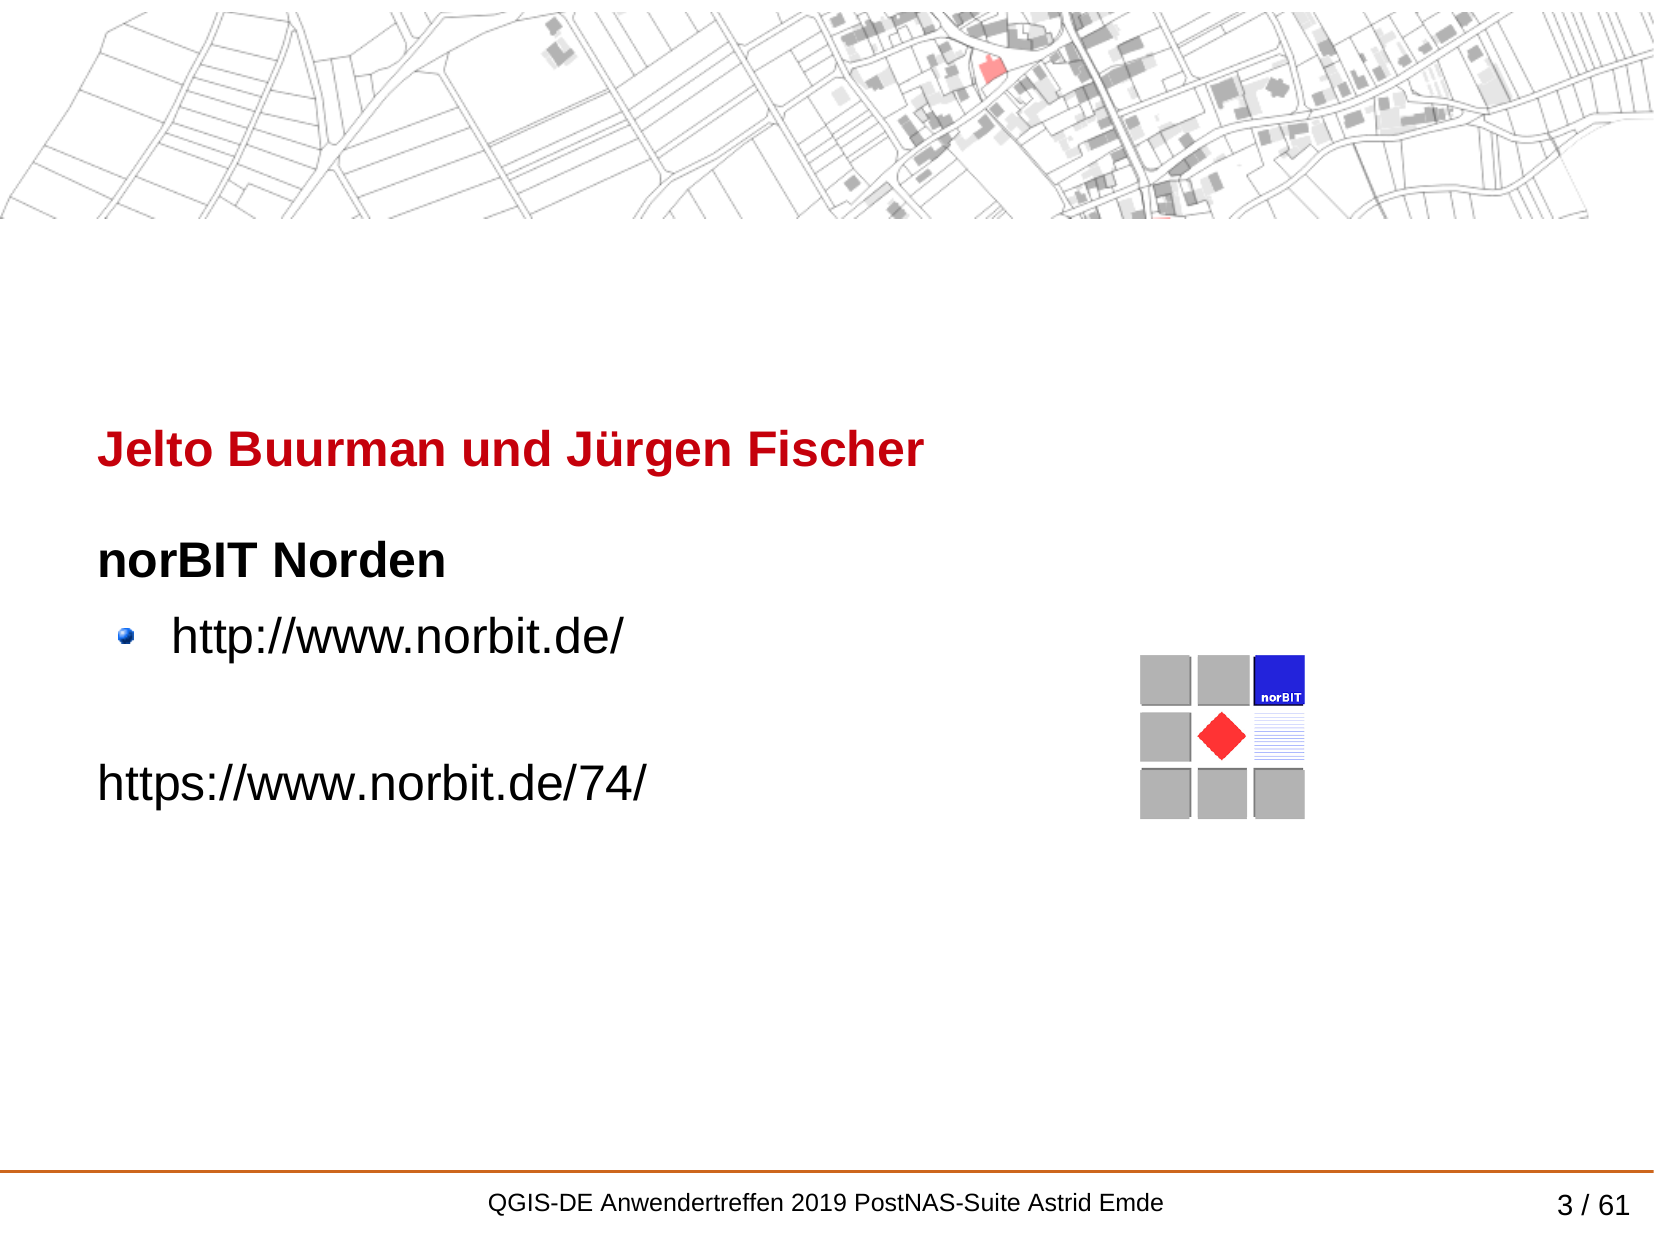

Jelto Buurman und Jürgen Fischer
norBIT Norden
https://www.norbit.de/74/
# http://www.norbit.de/